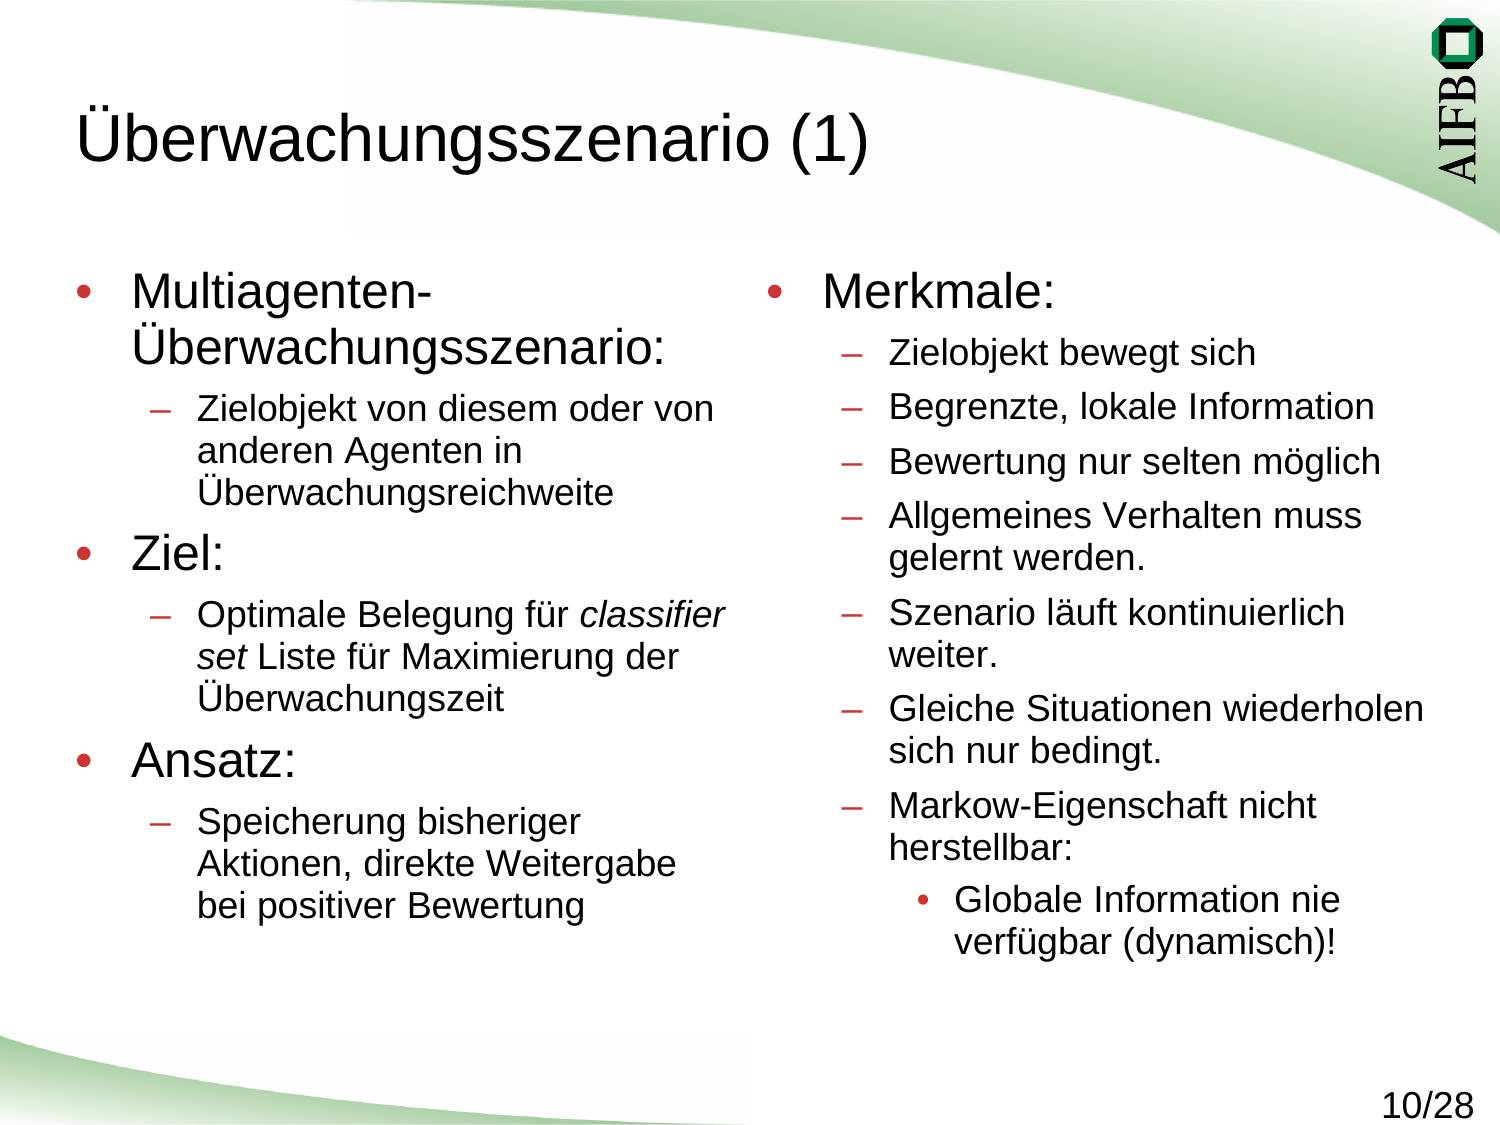

# Überwachungsszenario (1)
Multiagenten-Überwachungsszenario:
Zielobjekt von diesem oder von anderen Agenten in Überwachungsreichweite
Ziel:
Optimale Belegung für classifier set Liste für Maximierung der Überwachungszeit
Ansatz:
Speicherung bisheriger Aktionen, direkte Weitergabe bei positiver Bewertung
Merkmale:
Zielobjekt bewegt sich
Begrenzte, lokale Information
Bewertung nur selten möglich
Allgemeines Verhalten muss gelernt werden.
Szenario läuft kontinuierlich weiter.
Gleiche Situationen wiederholen sich nur bedingt.
Markow-Eigenschaft nicht herstellbar:
Globale Information nie verfügbar (dynamisch)!
10